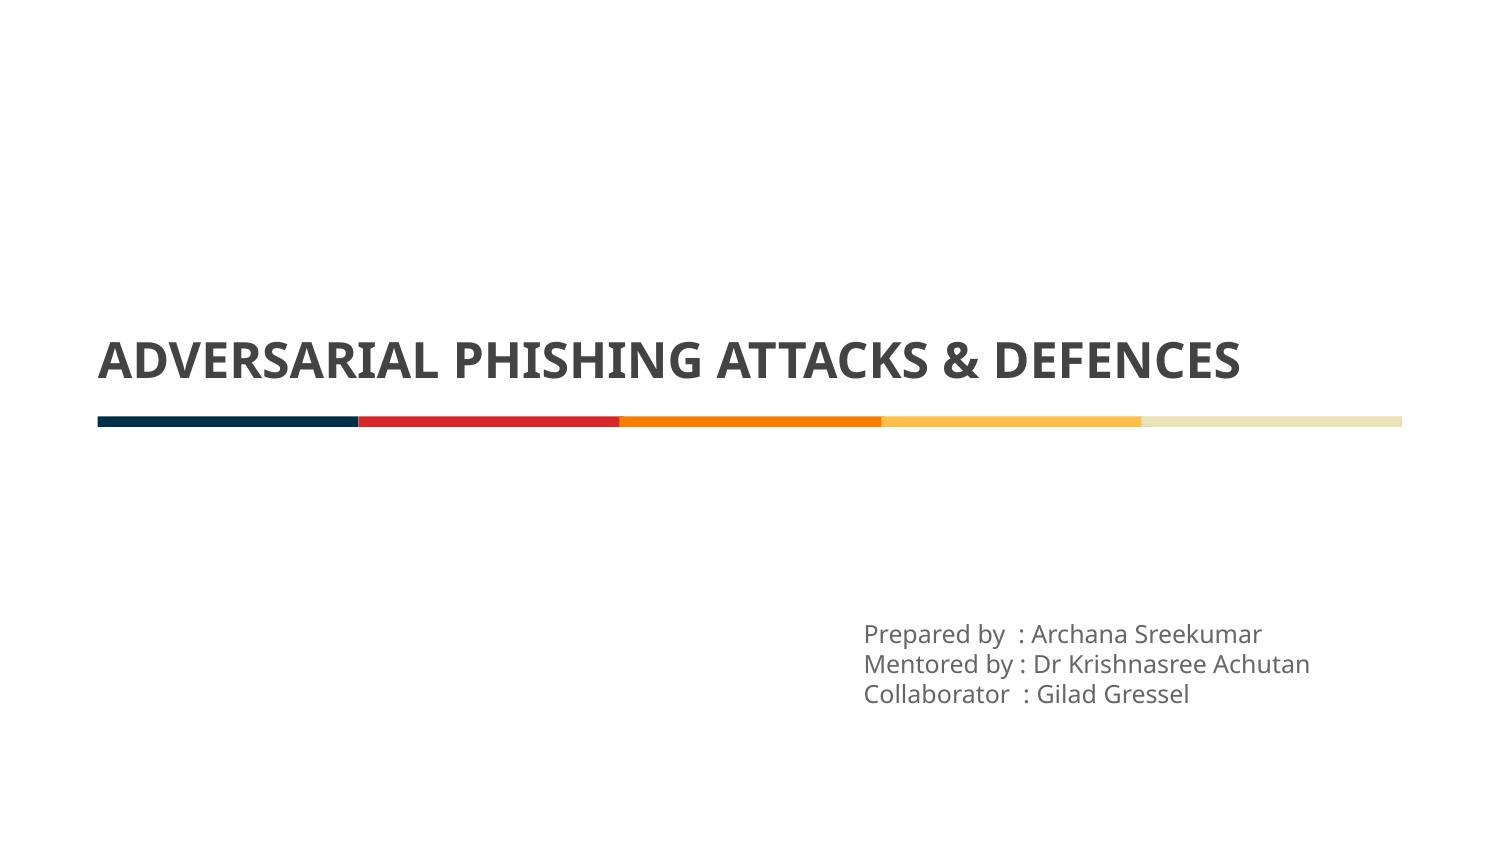

# ADVERSARIAL PHISHING ATTACKS & DEFENCES
Prepared by : Archana Sreekumar
Mentored by : Dr Krishnasree Achutan
Collaborator : Gilad Gressel